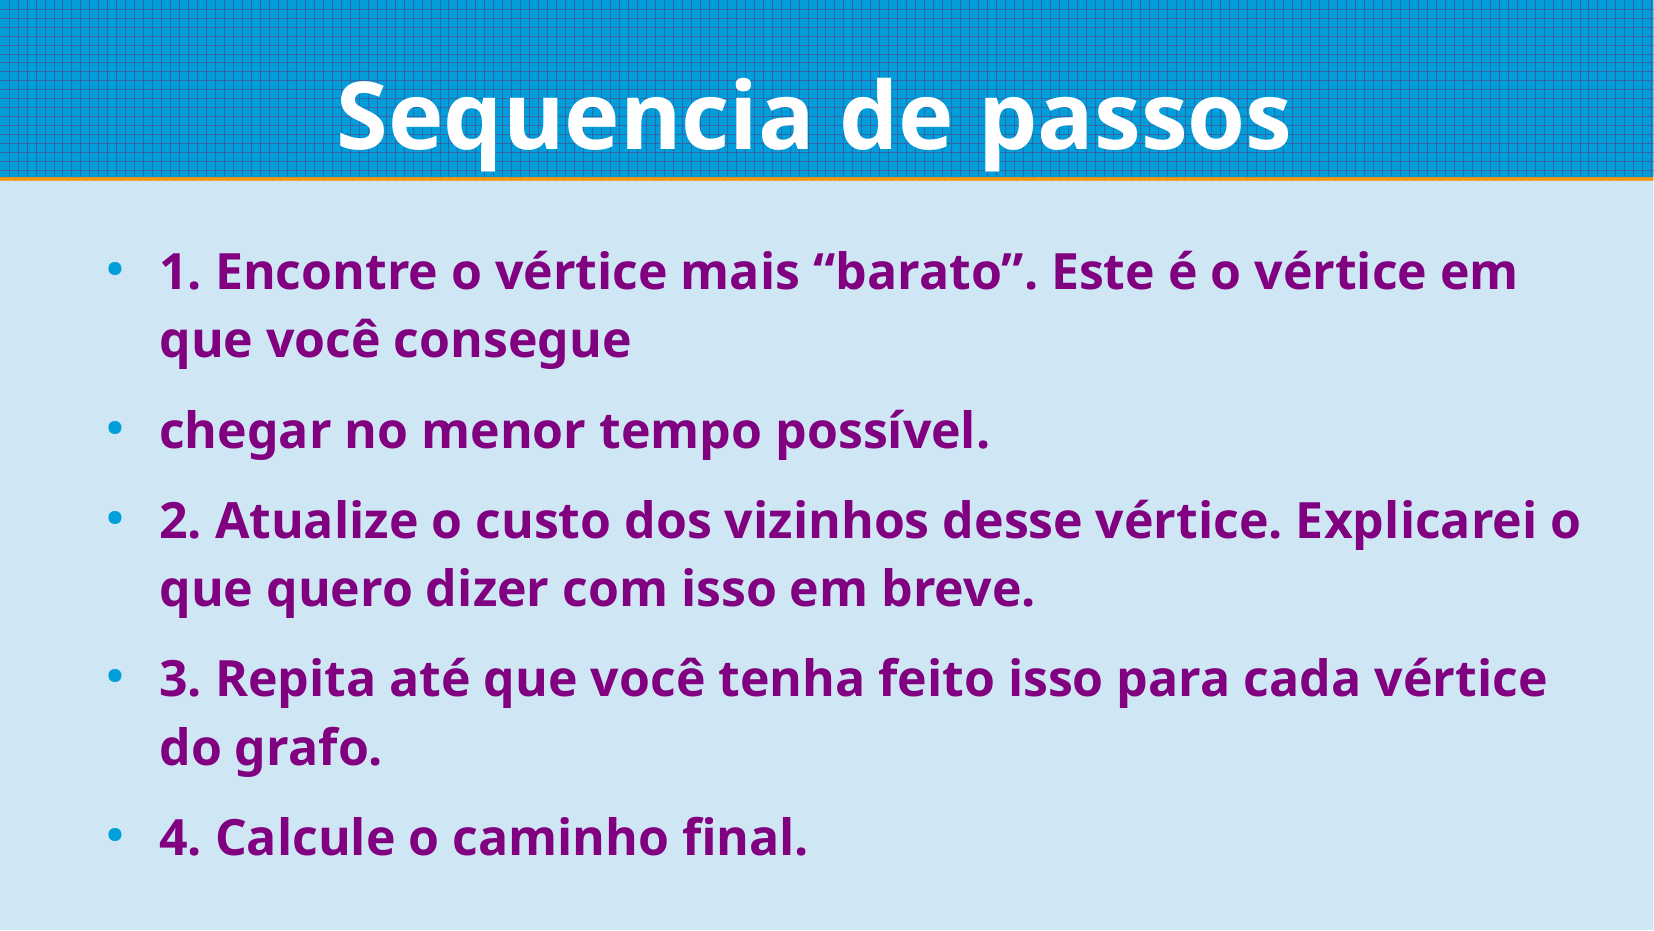

# Sequencia de passos
1. Encontre o vértice mais “barato”. Este é o vértice em que você consegue
chegar no menor tempo possível.
2. Atualize o custo dos vizinhos desse vértice. Explicarei o que quero dizer com isso em breve.
3. Repita até que você tenha feito isso para cada vértice do grafo.
4. Calcule o caminho final.